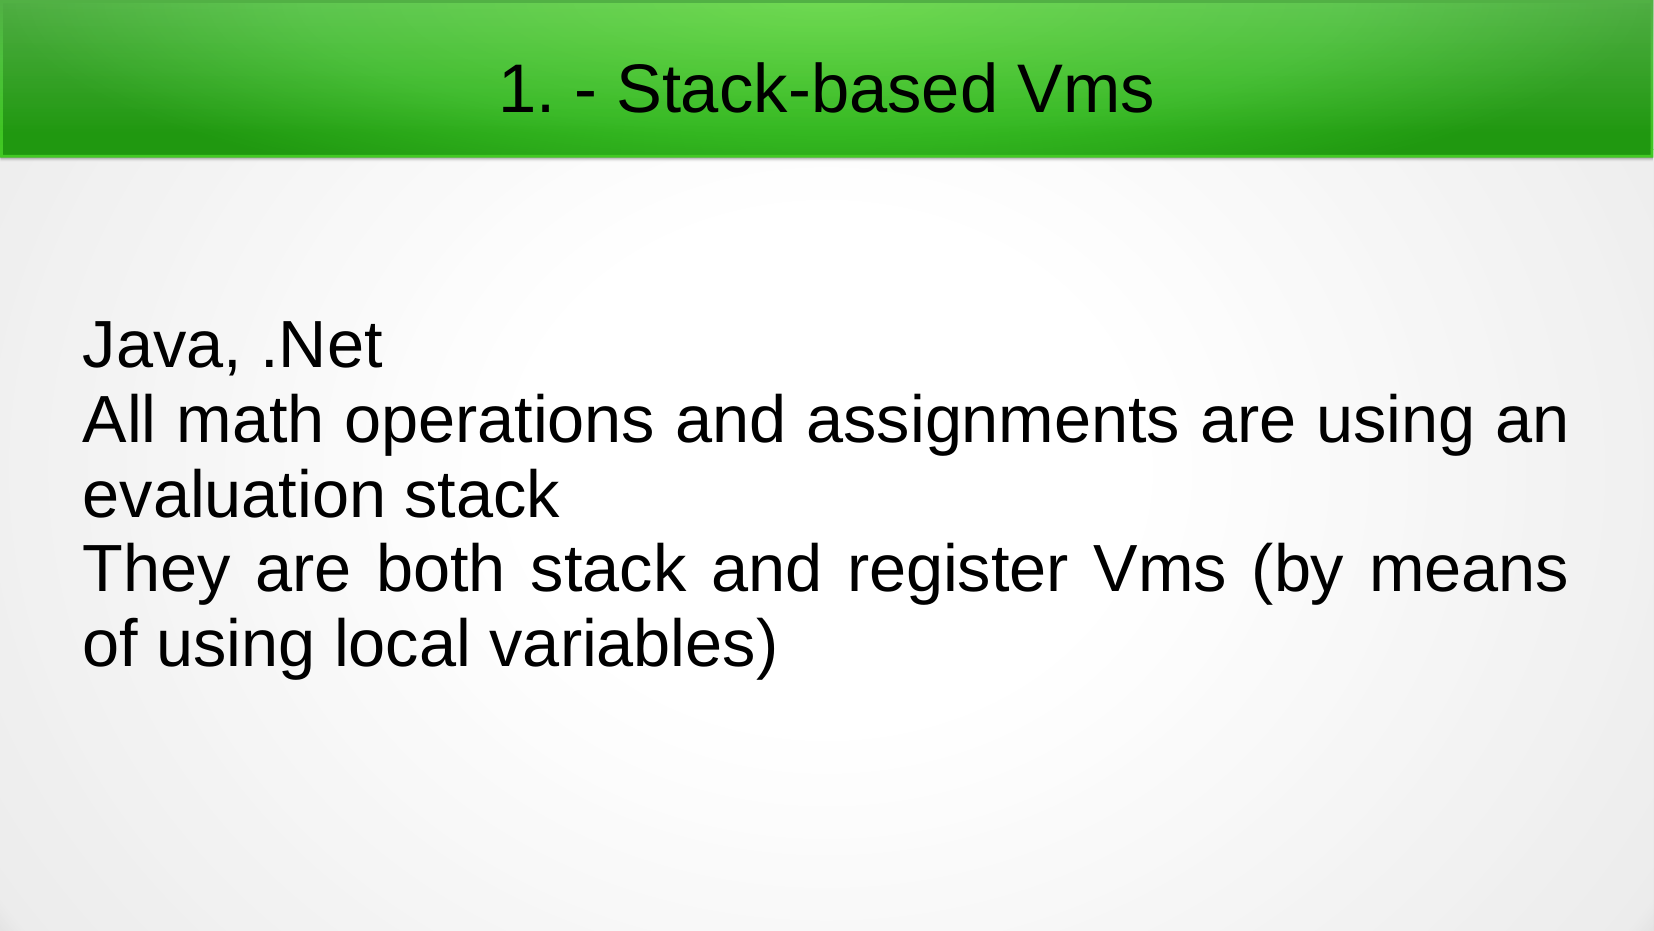

# 1. - Stack-based Vms
Java, .Net
All math operations and assignments are using an evaluation stack
They are both stack and register Vms (by means of using local variables)